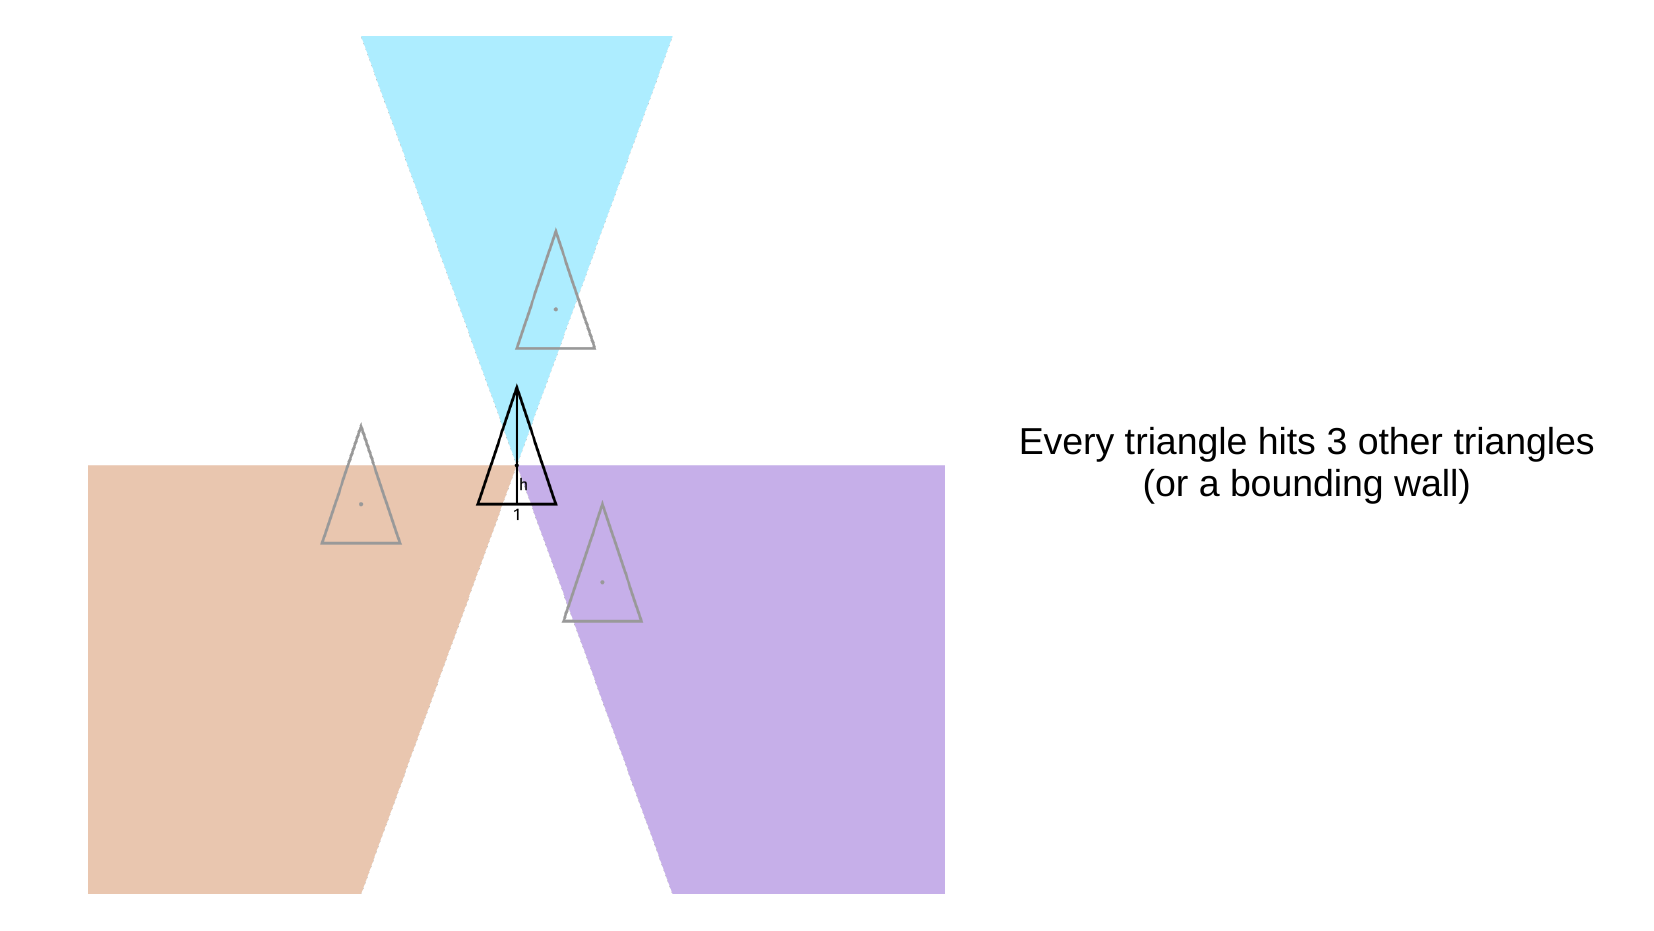

Every triangle hits 3 other triangles (or a bounding wall)